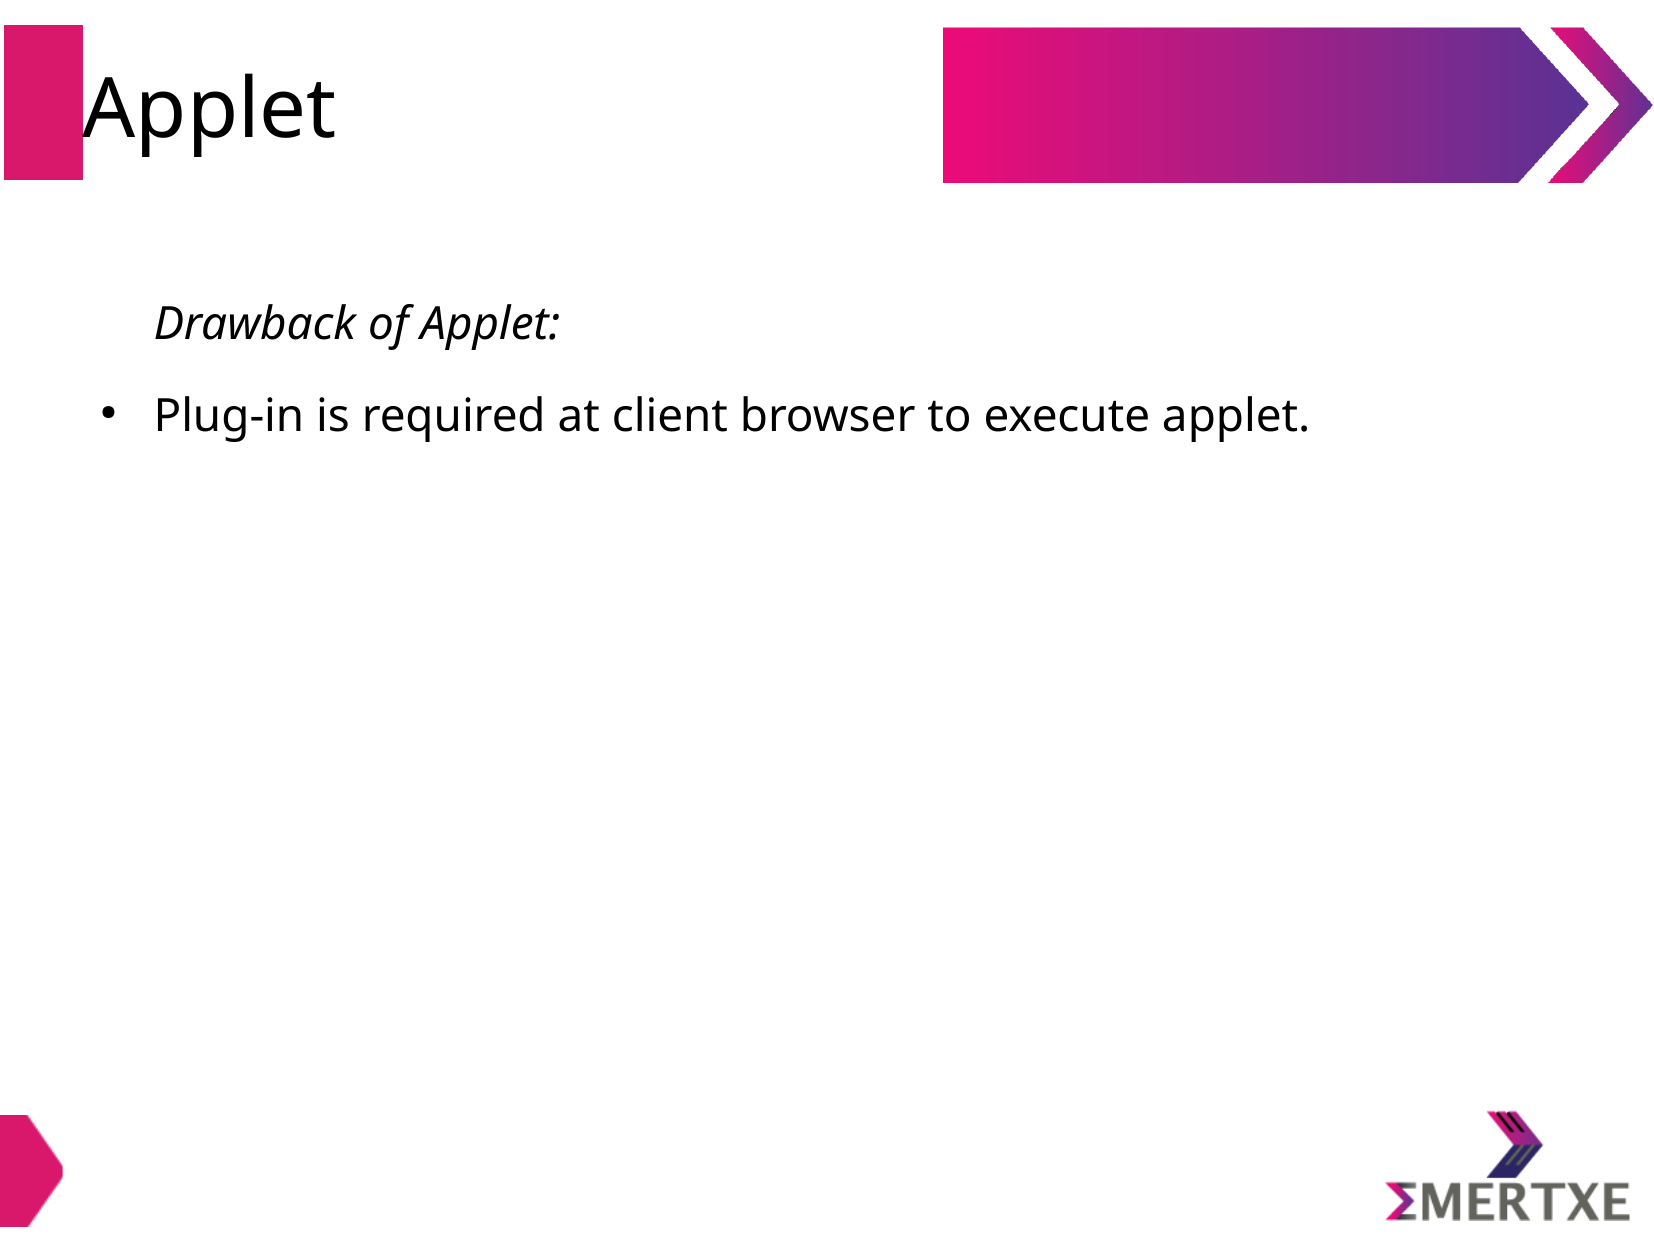

# Applet
Drawback of Applet:
Plug-in is required at client browser to execute applet.